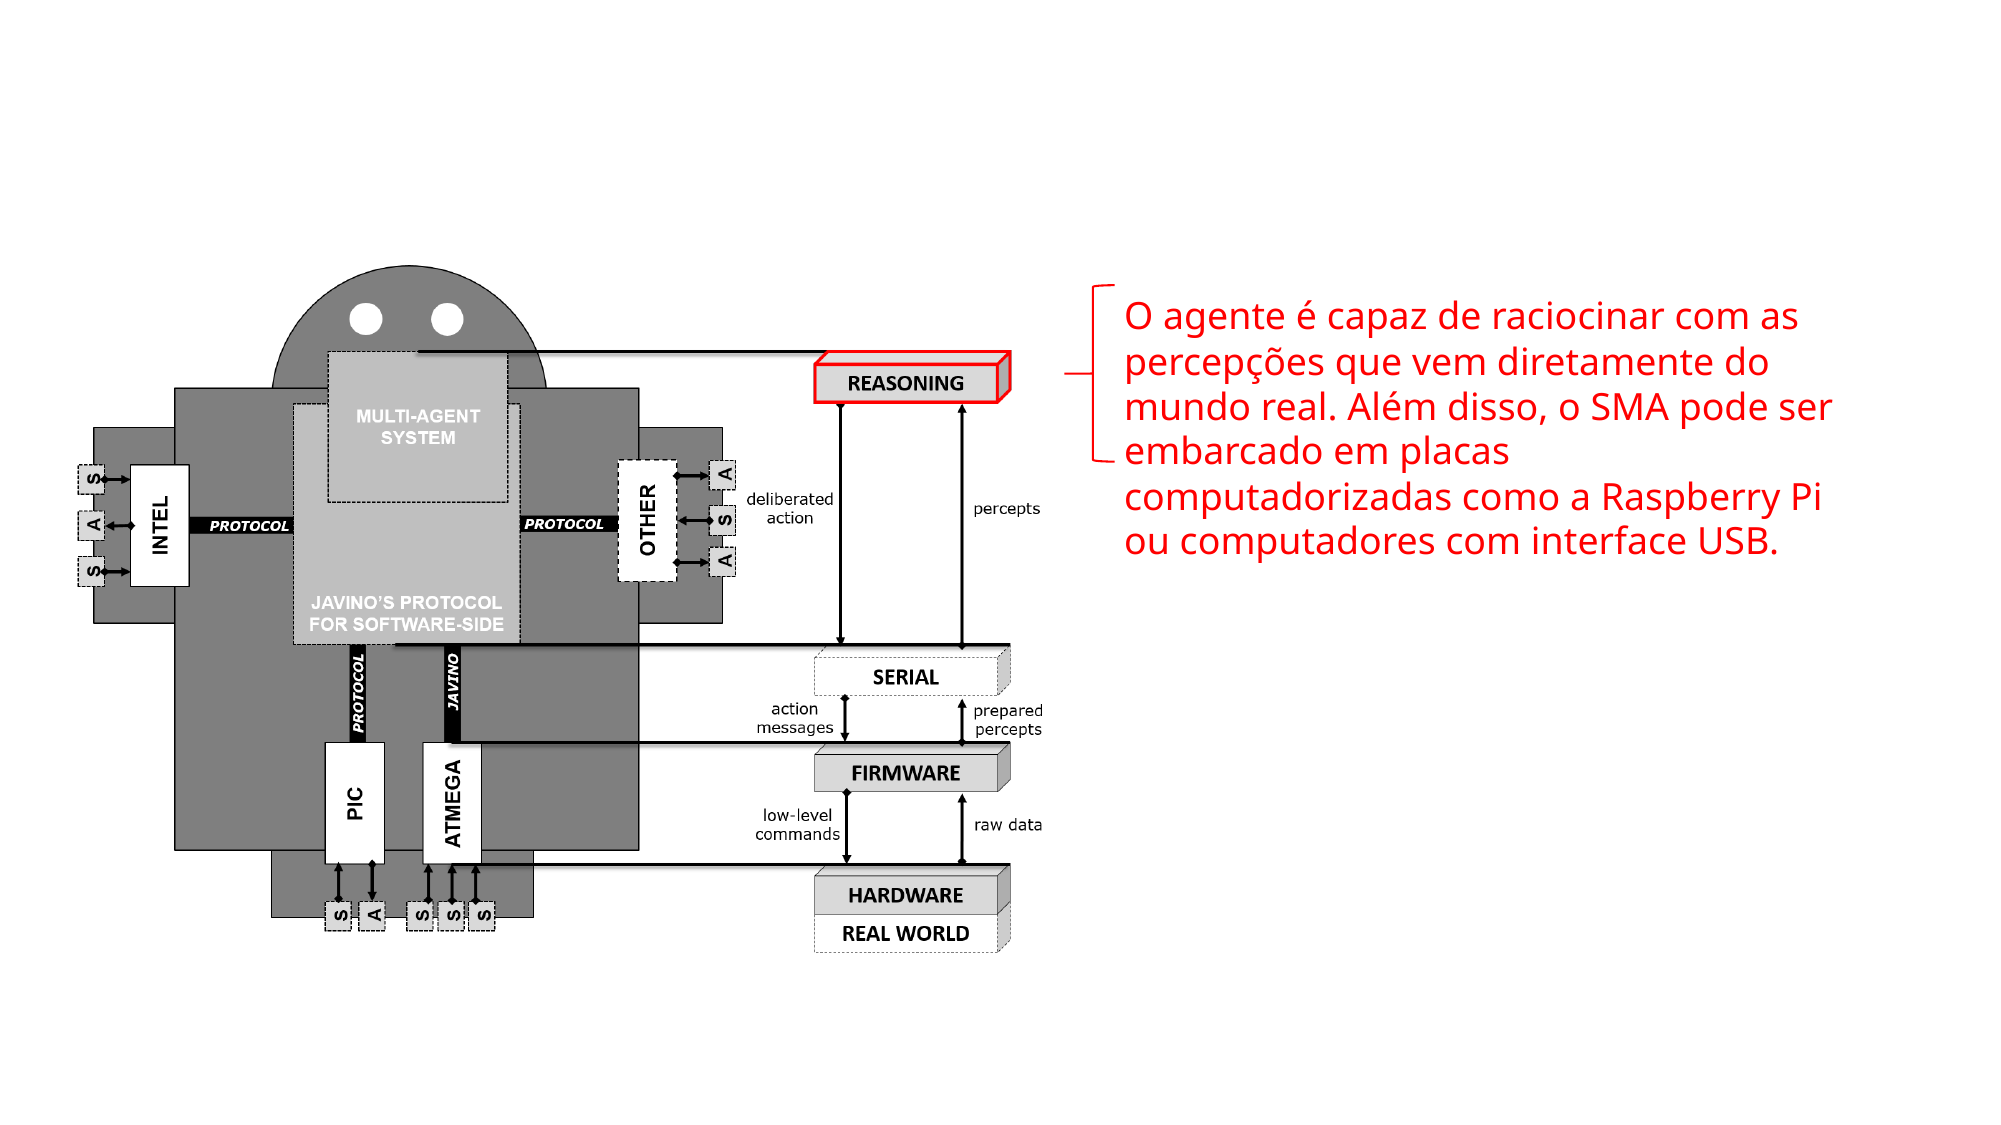

Arquitetura Física e Lógica: Fluxo da Mensagem
O agente é capaz de raciocinar com as percepções que vem diretamente do mundo real. Além disso, o SMA pode ser embarcado em placas computadorizadas como a Raspberry Pi ou computadores com interface USB.